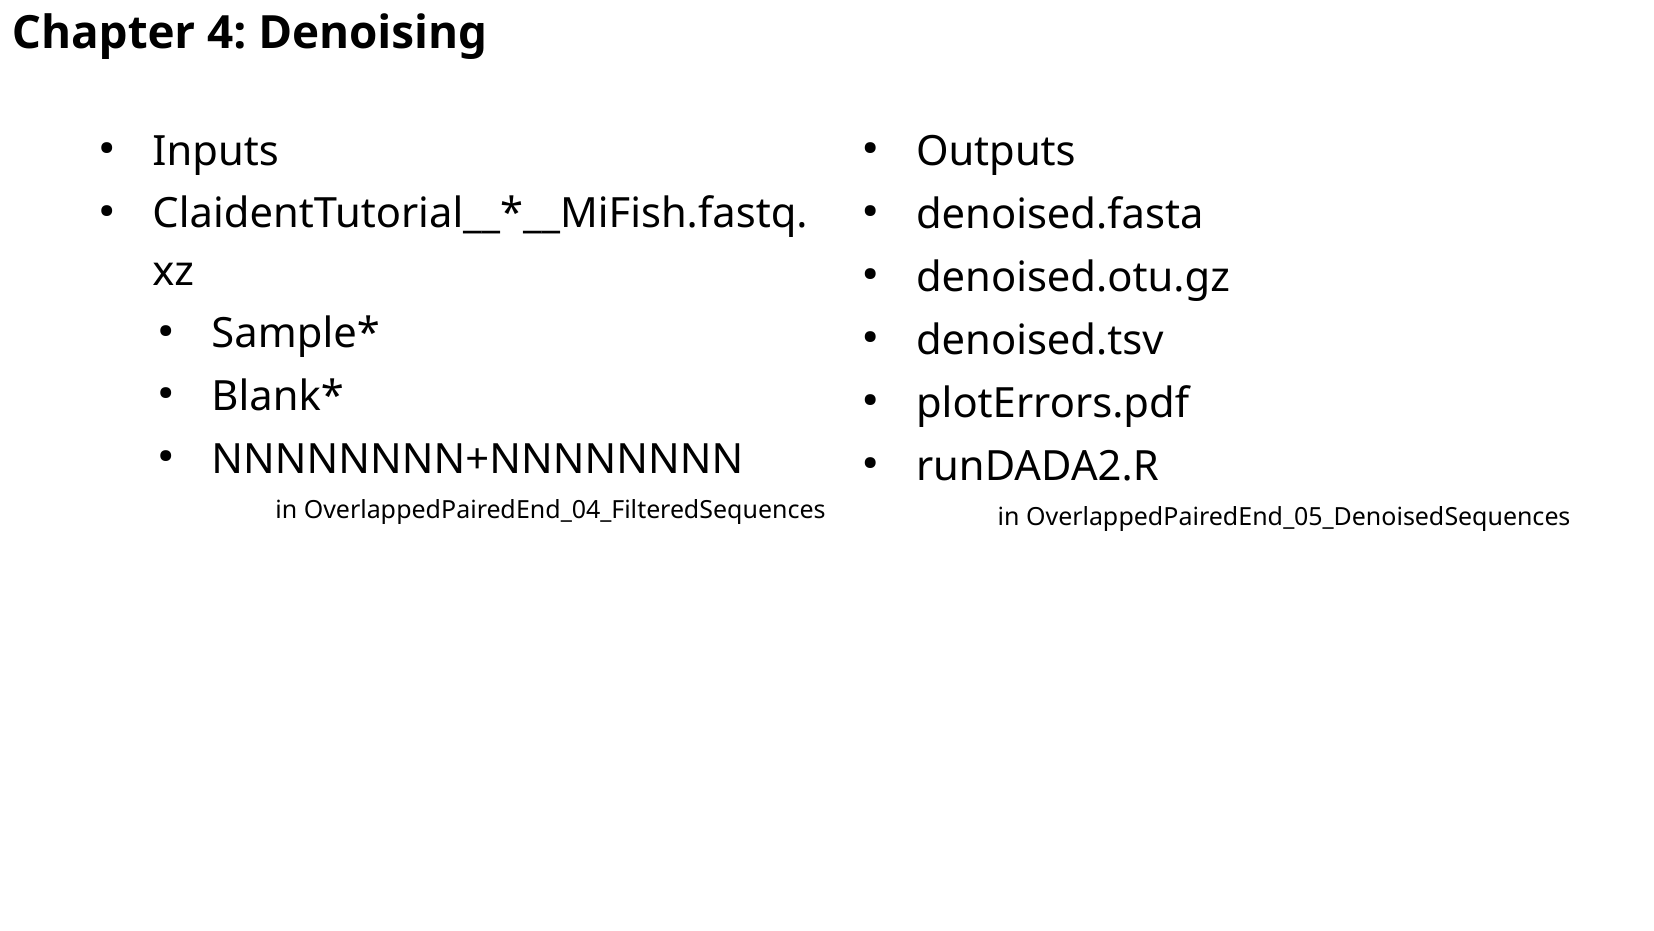

# Chapter 4: Denoising
Inputs
ClaidentTutorial__*__MiFish.fastq.xz
Sample*
Blank*
NNNNNNNN+NNNNNNNN
in OverlappedPairedEnd_04_FilteredSequences
Outputs
denoised.fasta
denoised.otu.gz
denoised.tsv
plotErrors.pdf
runDADA2.R
in OverlappedPairedEnd_05_DenoisedSequences